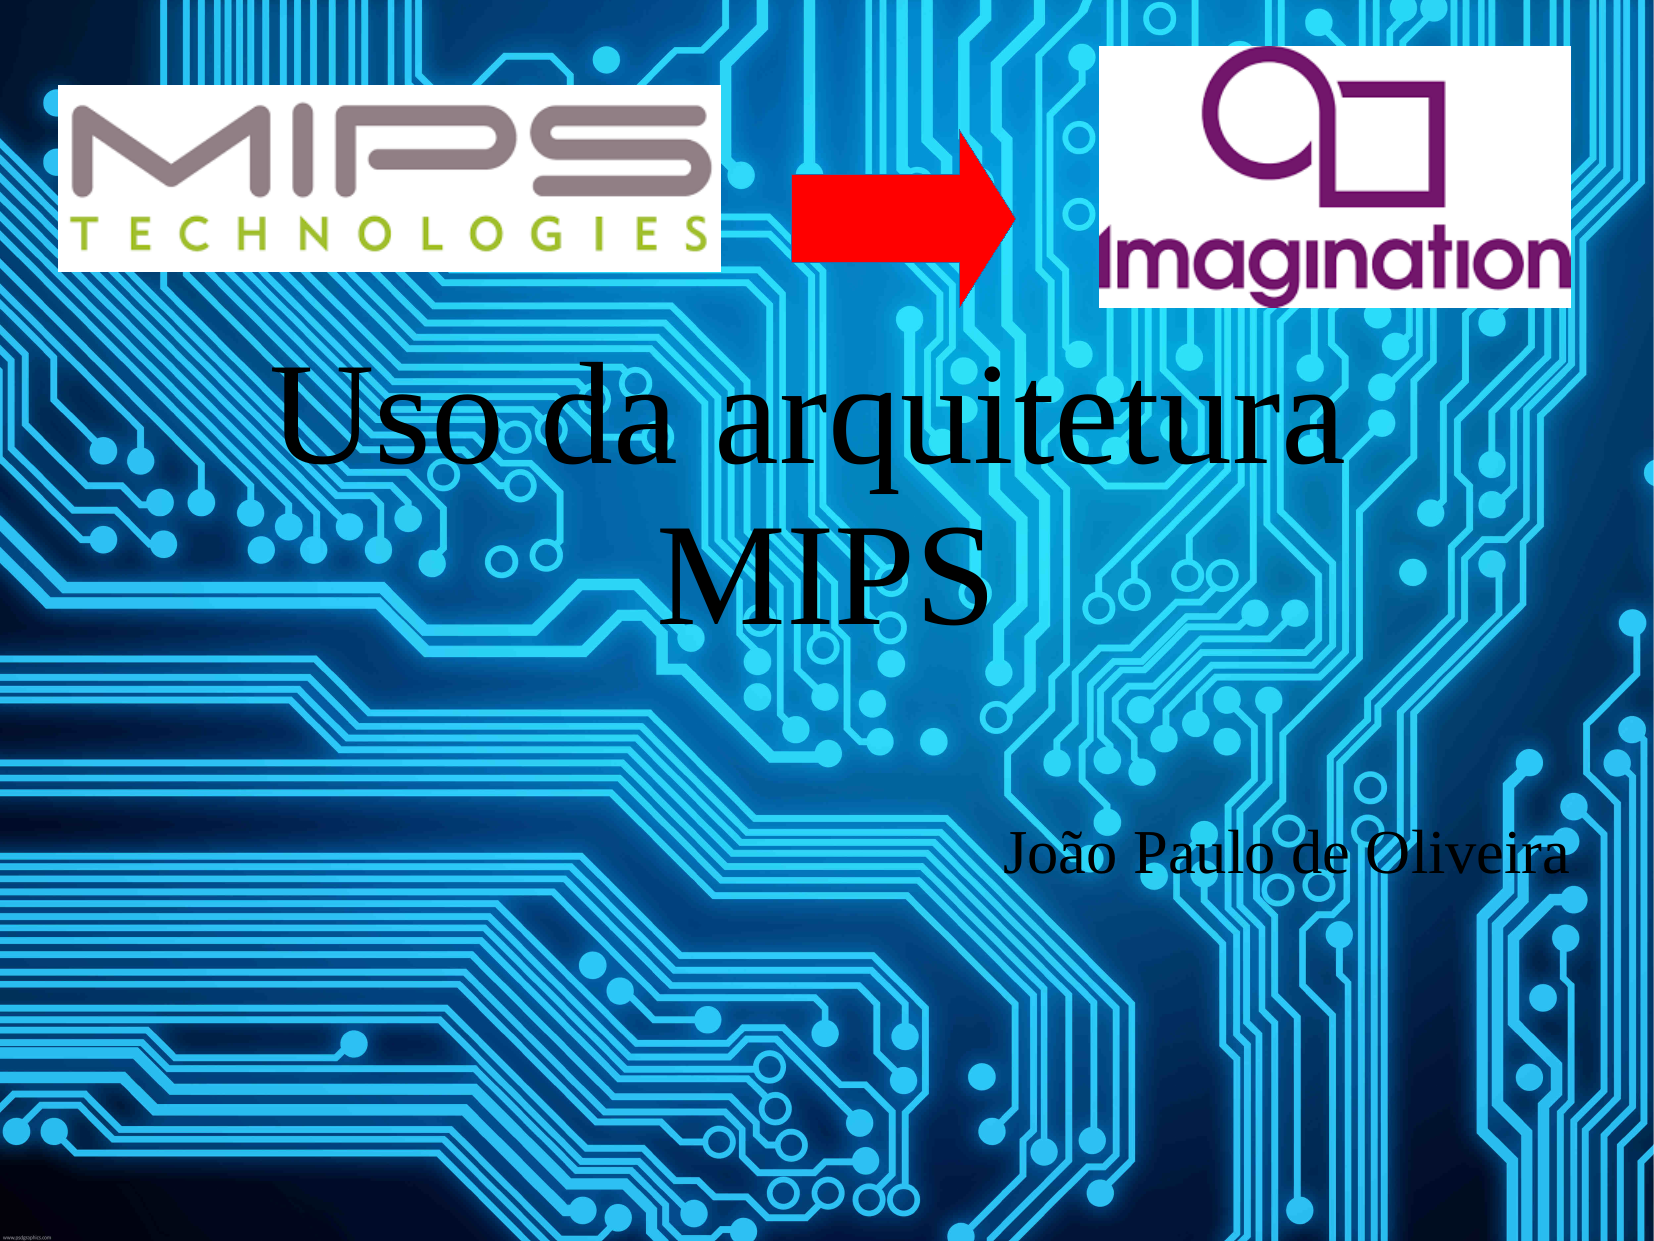

# Uso da arquitetura
MIPS
João Paulo de Oliveira